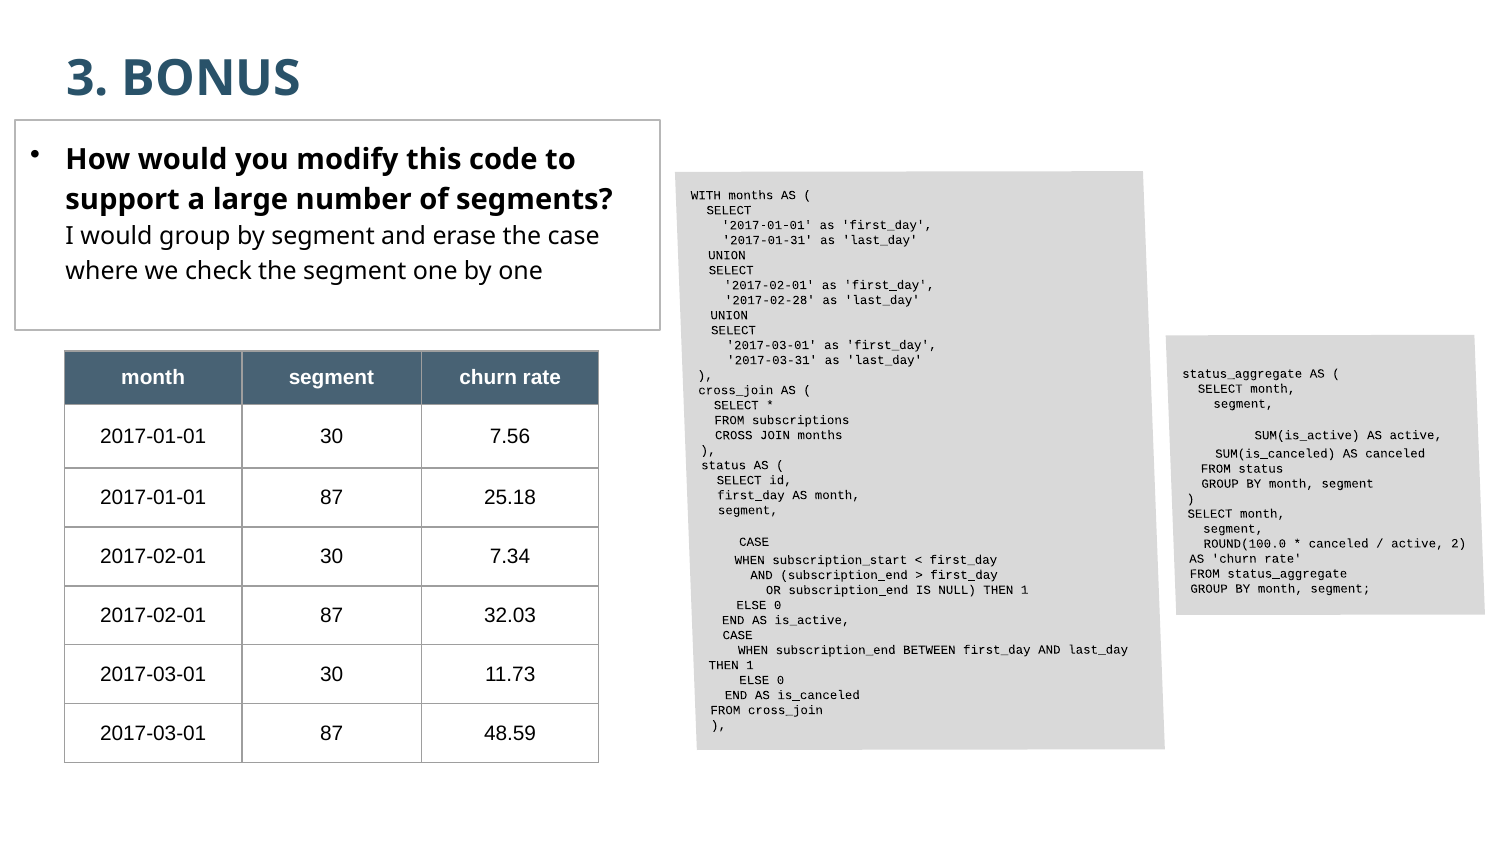

3. BONUS
How would you modify this code to support a large number of segments?
I would group by segment and erase the case where we check the segment one by one
WITH months AS (
 SELECT
 '2017-01-01' as 'first_day',
 '2017-01-31' as 'last_day'
 UNION
 SELECT
 '2017-02-01' as 'first_day',
 '2017-02-28' as 'last_day'
 UNION
 SELECT
 '2017-03-01' as 'first_day',
 '2017-03-31' as 'last_day'
),
cross_join AS (
 SELECT *
 FROM subscriptions
 CROSS JOIN months
),
status AS (
 SELECT id,
 first_day AS month,
 segment,
 CASE
 WHEN subscription_start < first_day
 AND (subscription_end > first_day
 OR subscription_end IS NULL) THEN 1
 ELSE 0
 END AS is_active,
 CASE
 WHEN subscription_end BETWEEN first_day AND last_day THEN 1
 ELSE 0
 END AS is_canceled
FROM cross_join
),
status_aggregate AS (
 SELECT month,
 segment,
 SUM(is_active) AS active,
 SUM(is_canceled) AS canceled
 FROM status
 GROUP BY month, segment
)
SELECT month,
 segment,
 ROUND(100.0 * canceled / active, 2) AS 'churn rate'
FROM status_aggregate
GROUP BY month, segment;
| month | segment | churn rate |
| --- | --- | --- |
| 2017-01-01 | 30 | 7.56 |
| 2017-01-01 | 87 | 25.18 |
| 2017-02-01 | 30 | 7.34 |
| 2017-02-01 | 87 | 32.03 |
| 2017-03-01 | 30 | 11.73 |
| 2017-03-01 | 87 | 48.59 |